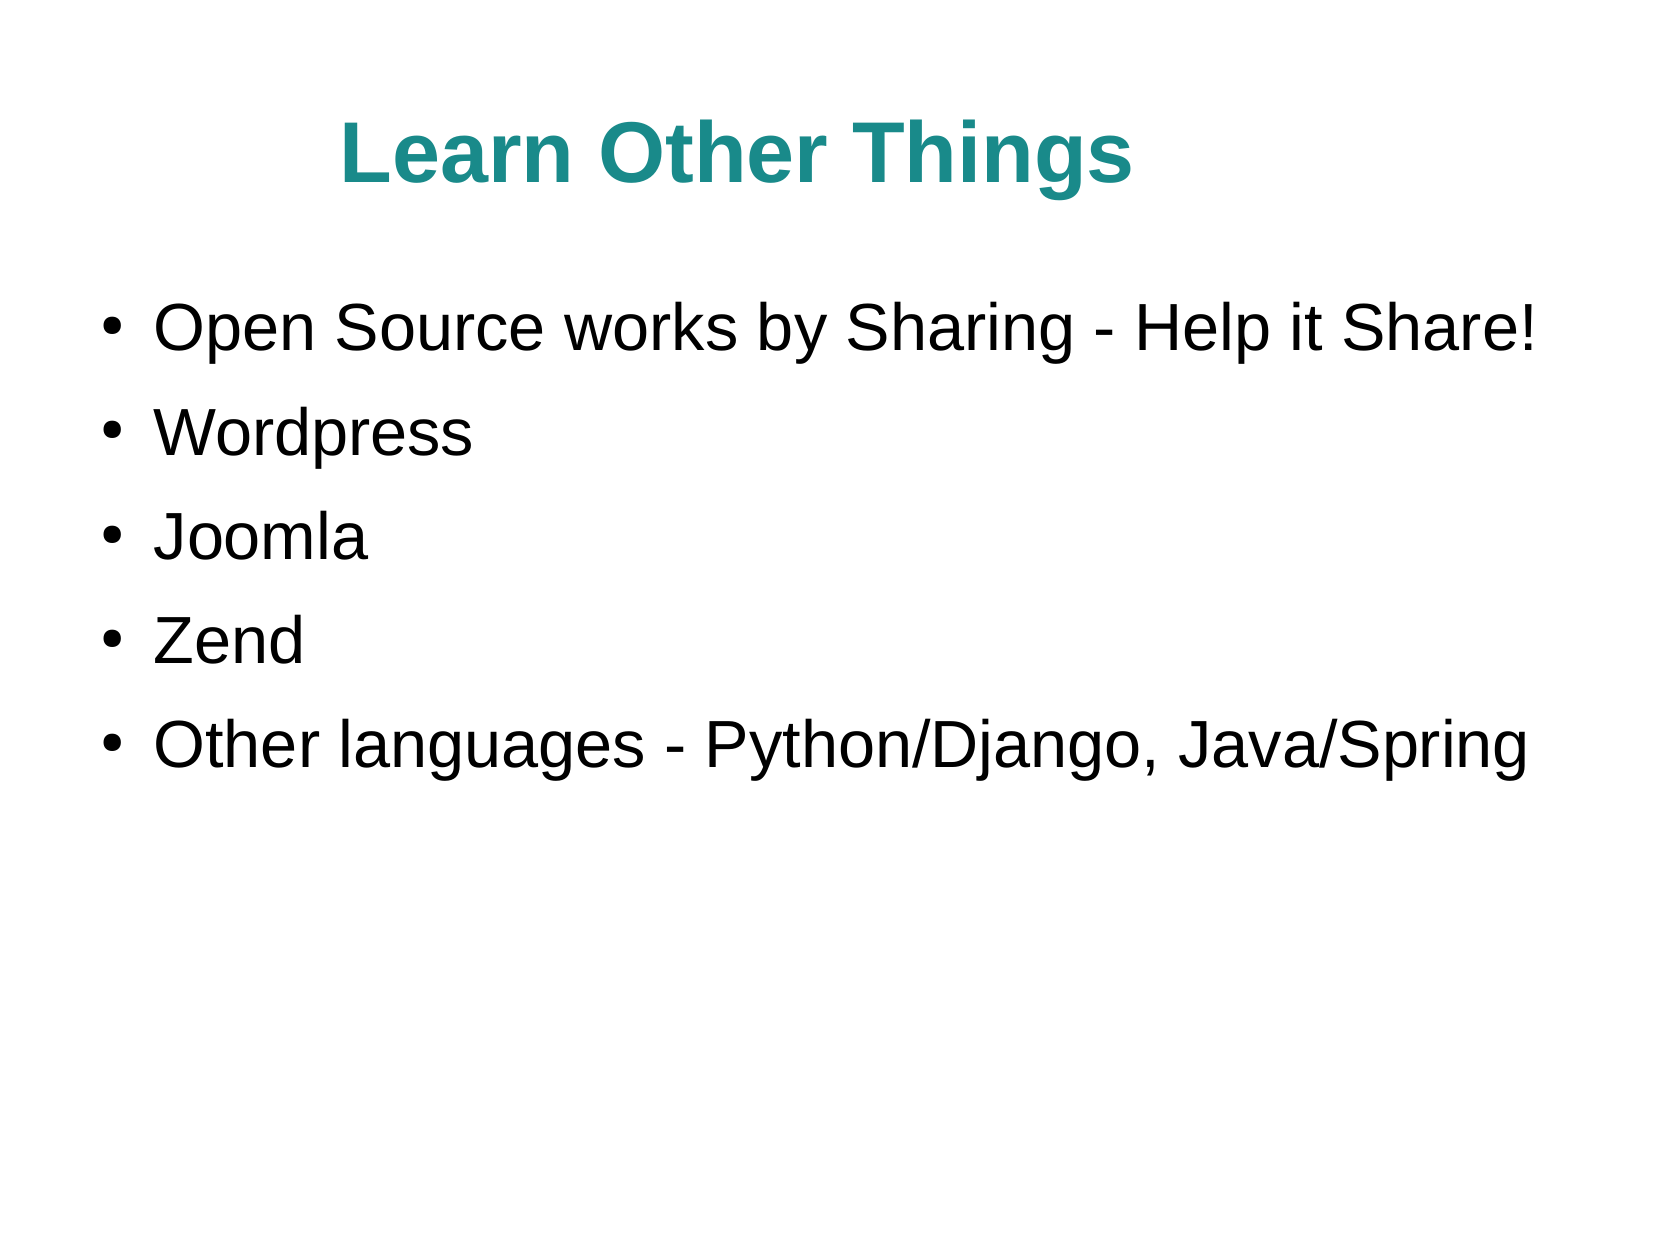

# Learn Other Things
Open Source works by Sharing - Help it Share!
Wordpress
Joomla
Zend
Other languages - Python/Django, Java/Spring